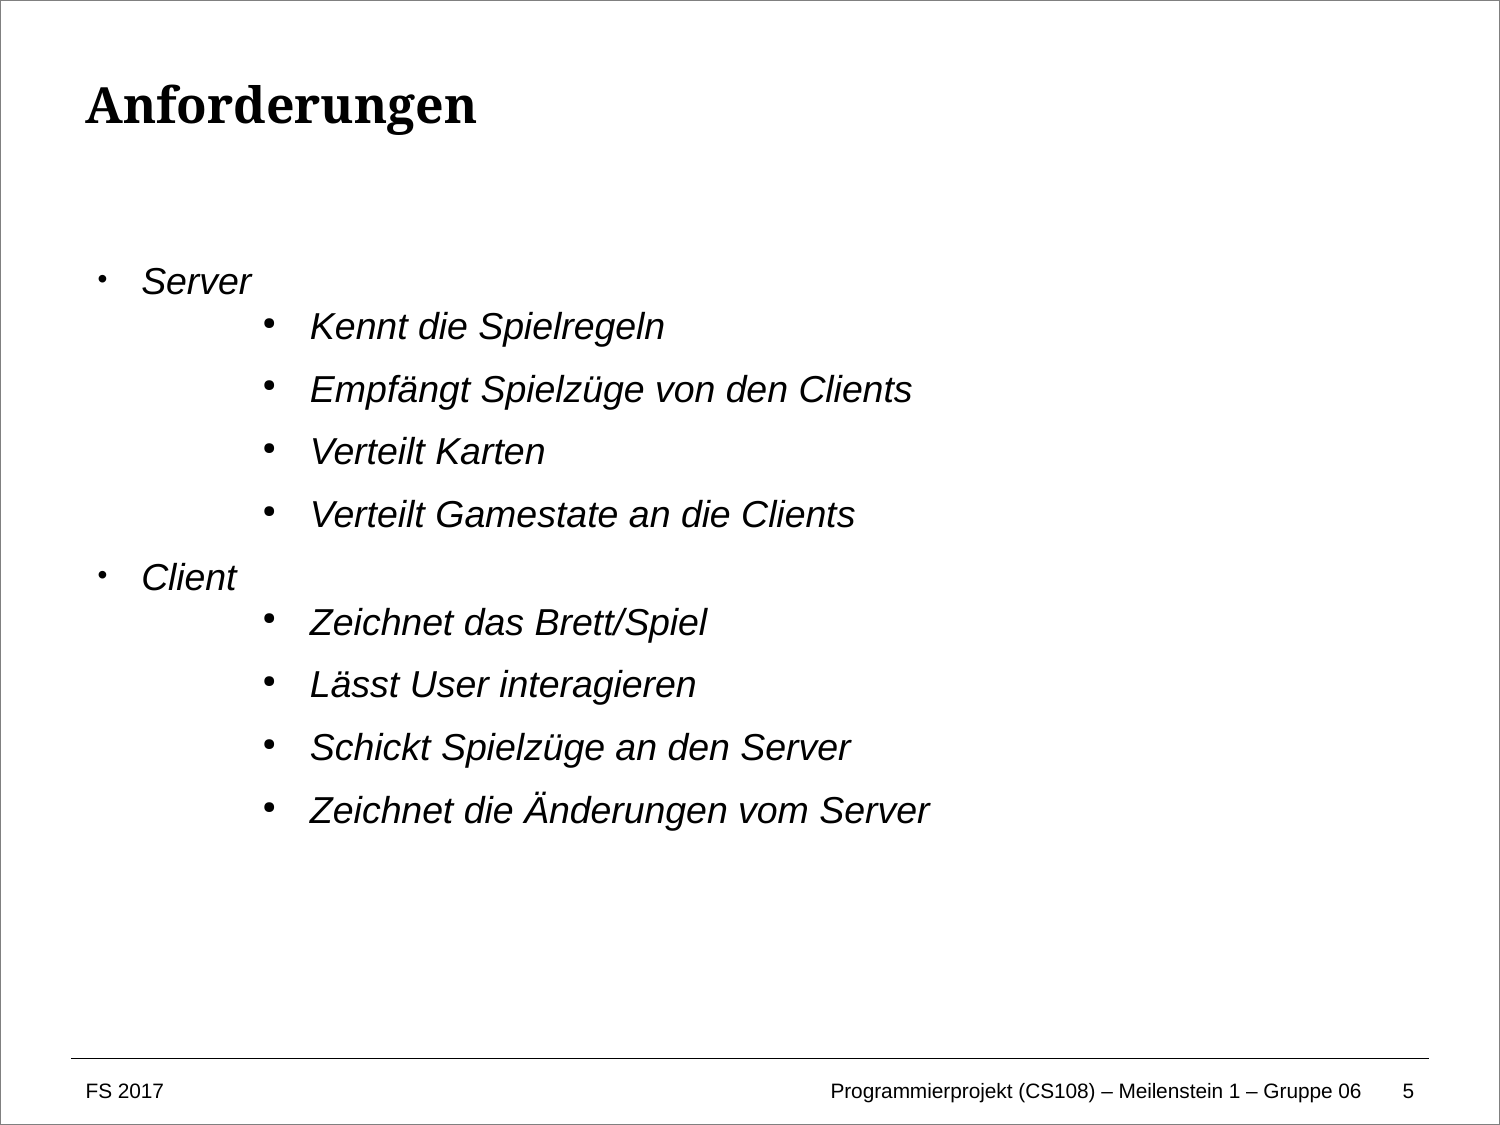

# Anforderungen
Server
Kennt die Spielregeln
Empfängt Spielzüge von den Clients
Verteilt Karten
Verteilt Gamestate an die Clients
Client
Zeichnet das Brett/Spiel
Lässt User interagieren
Schickt Spielzüge an den Server
Zeichnet die Änderungen vom Server
FS 2017
Programmierprojekt (CS108) – Meilenstein 1 – Gruppe 06